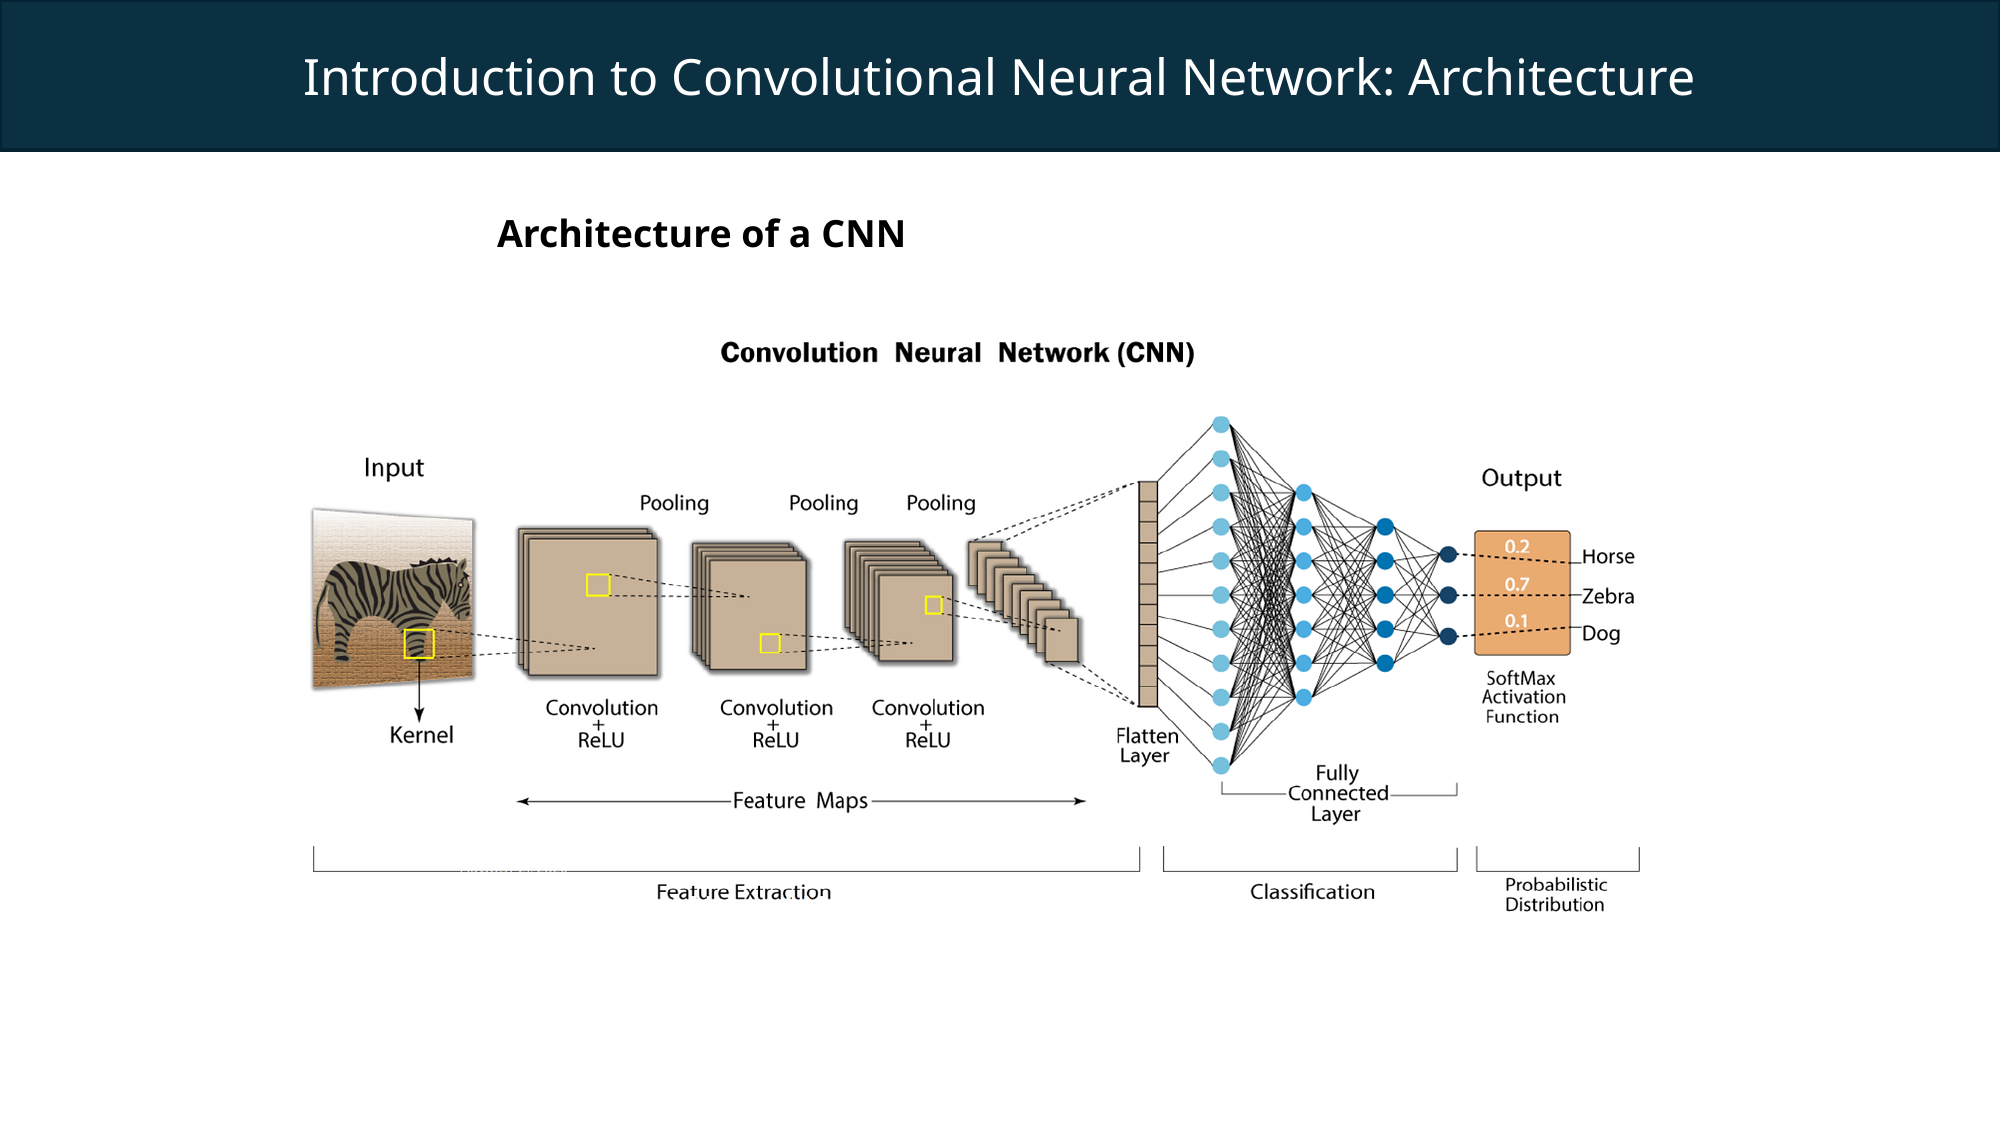

Introduction to Convolutional Neural Network: Architecture
Architecture of a CNN